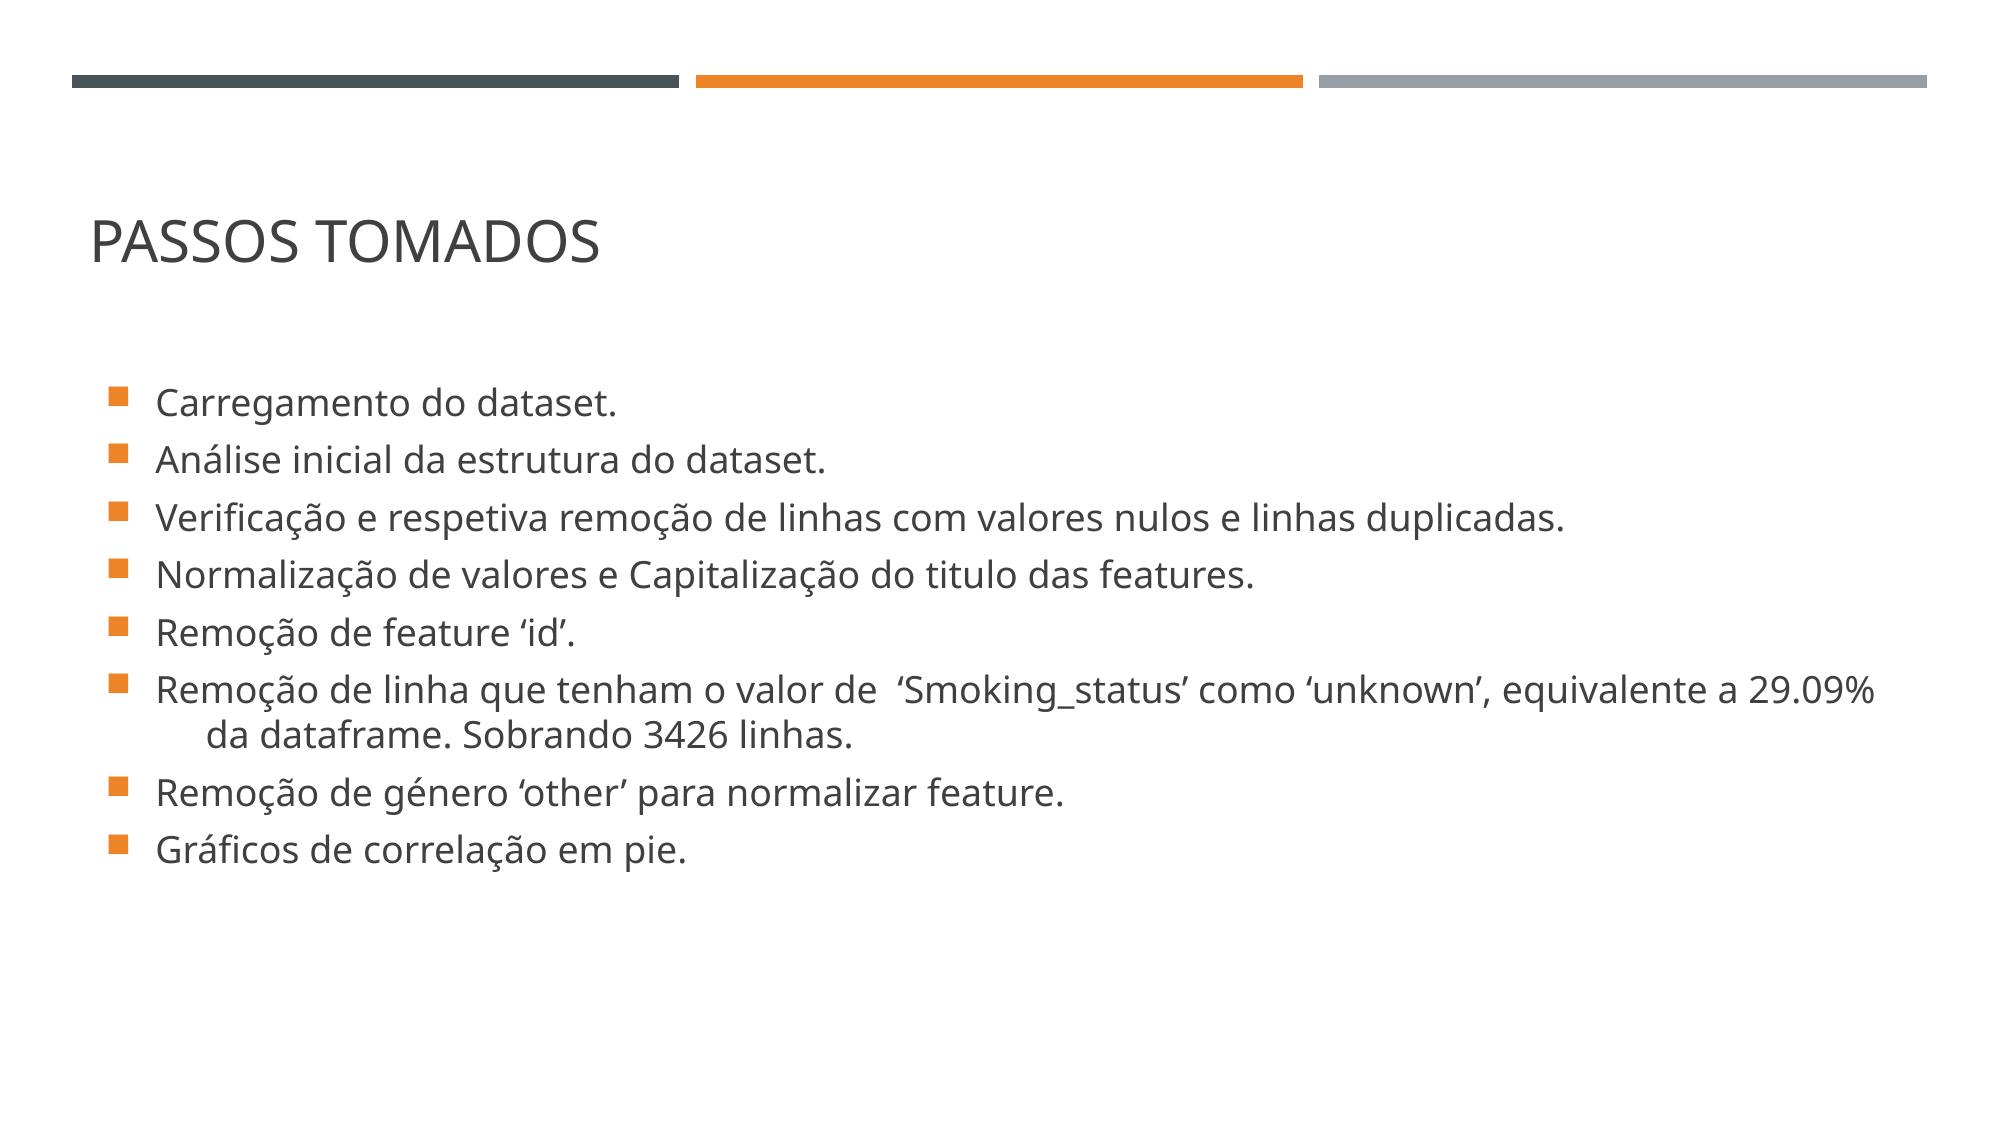

# Passos tomados
Carregamento do dataset.
Análise inicial da estrutura do dataset.
Verificação e respetiva remoção de linhas com valores nulos e linhas duplicadas.
Normalização de valores e Capitalização do titulo das features.
Remoção de feature ‘id’.
Remoção de linha que tenham o valor de ‘Smoking_status’ como ‘unknown’, equivalente a 29.09% da dataframe. Sobrando 3426 linhas.
Remoção de género ‘other’ para normalizar feature.
Gráficos de correlação em pie.